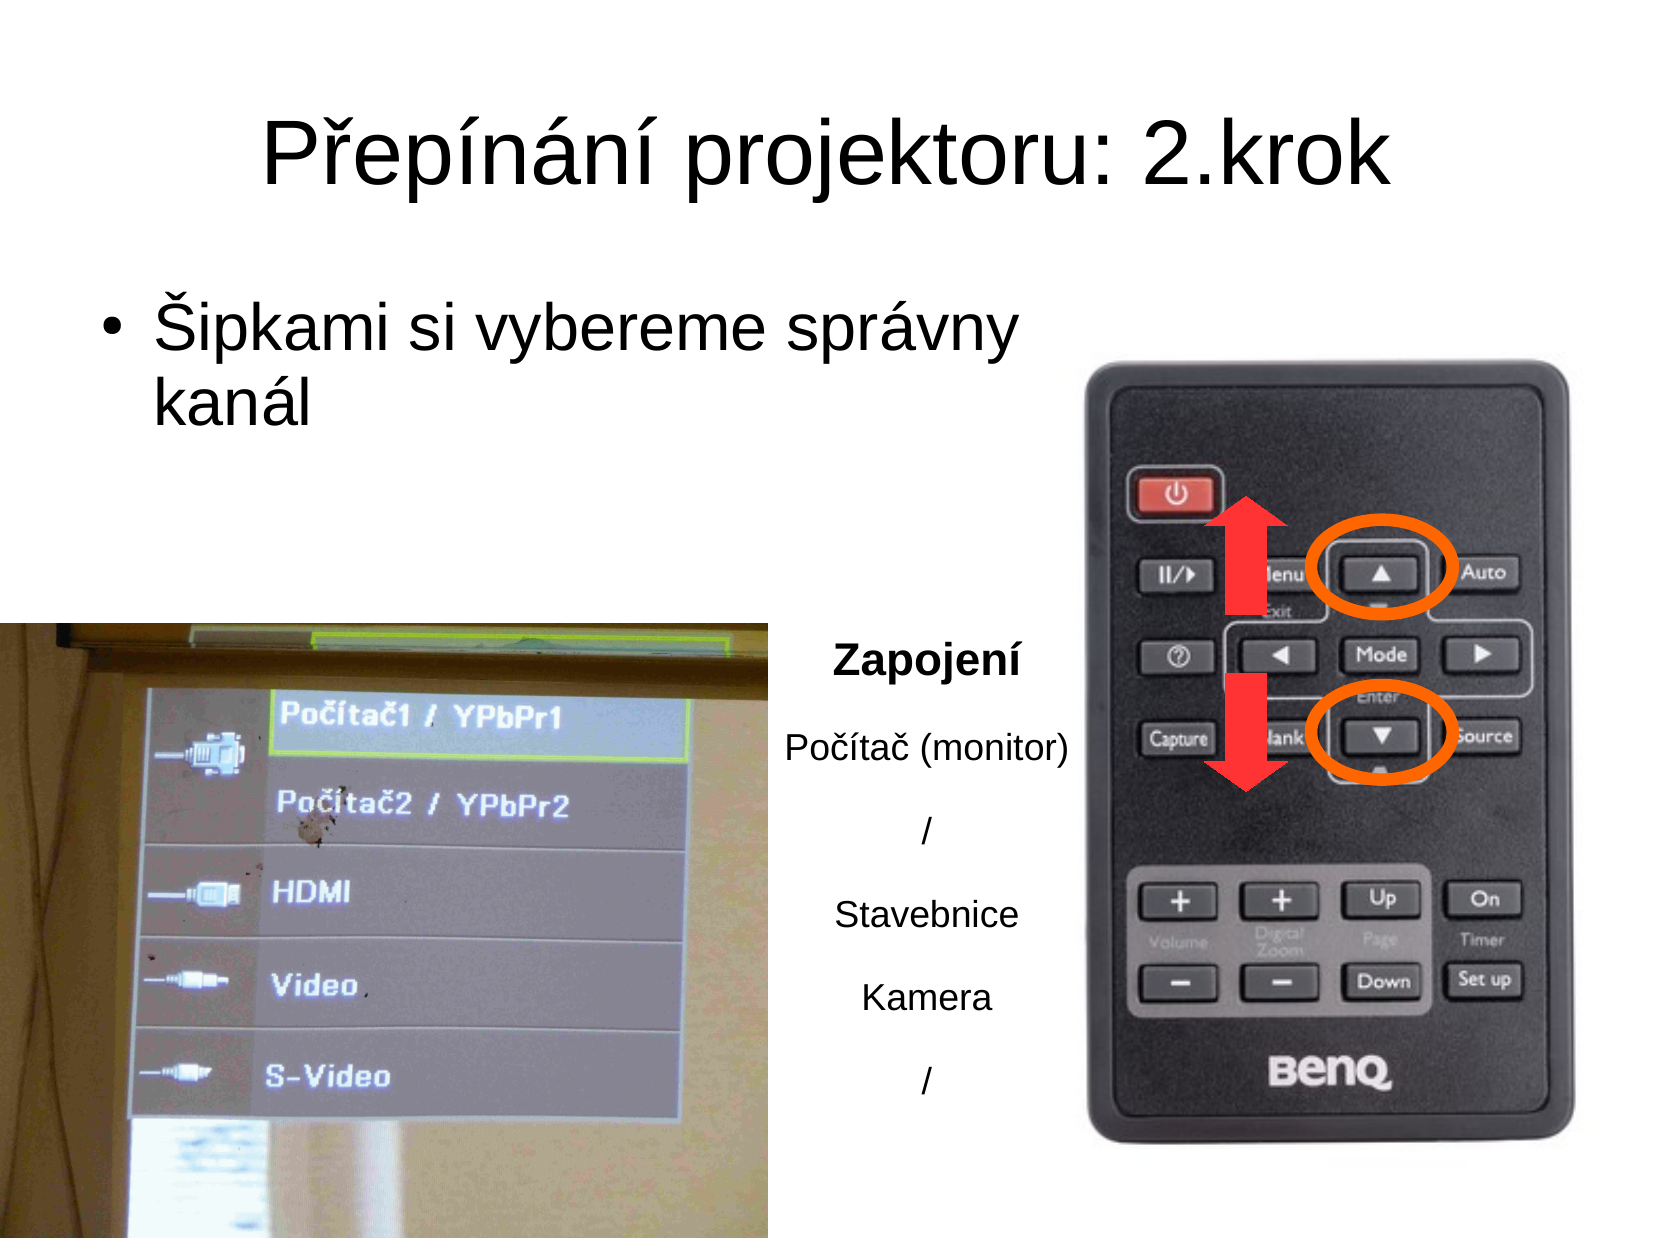

# Přepínání projektoru: 2.krok
Šipkami si vybereme správny kanál
Zapojení
Počítač (monitor)
/
Stavebnice
Kamera
/